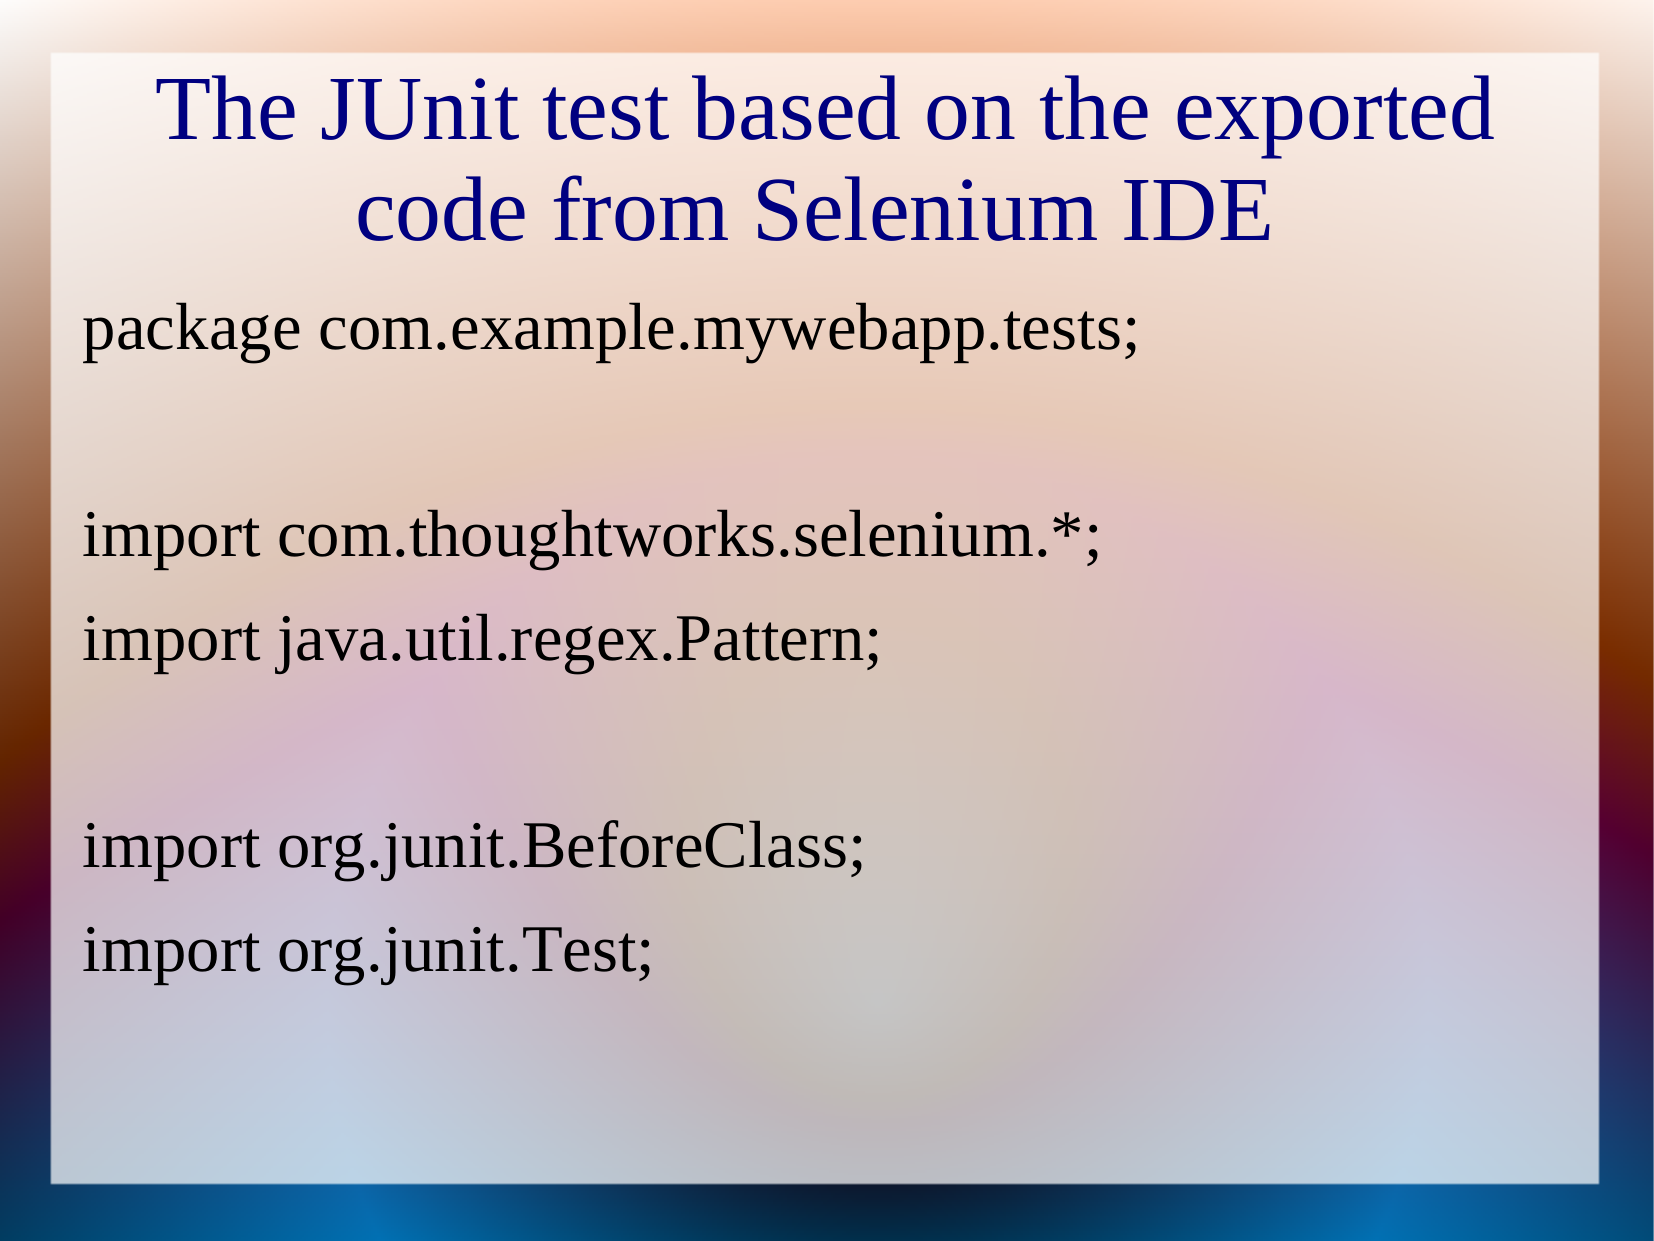

# The JUnit test based on the exported code from Selenium IDE
package com.example.mywebapp.tests;
import com.thoughtworks.selenium.*;
import java.util.regex.Pattern;
import org.junit.BeforeClass;
import org.junit.Test;